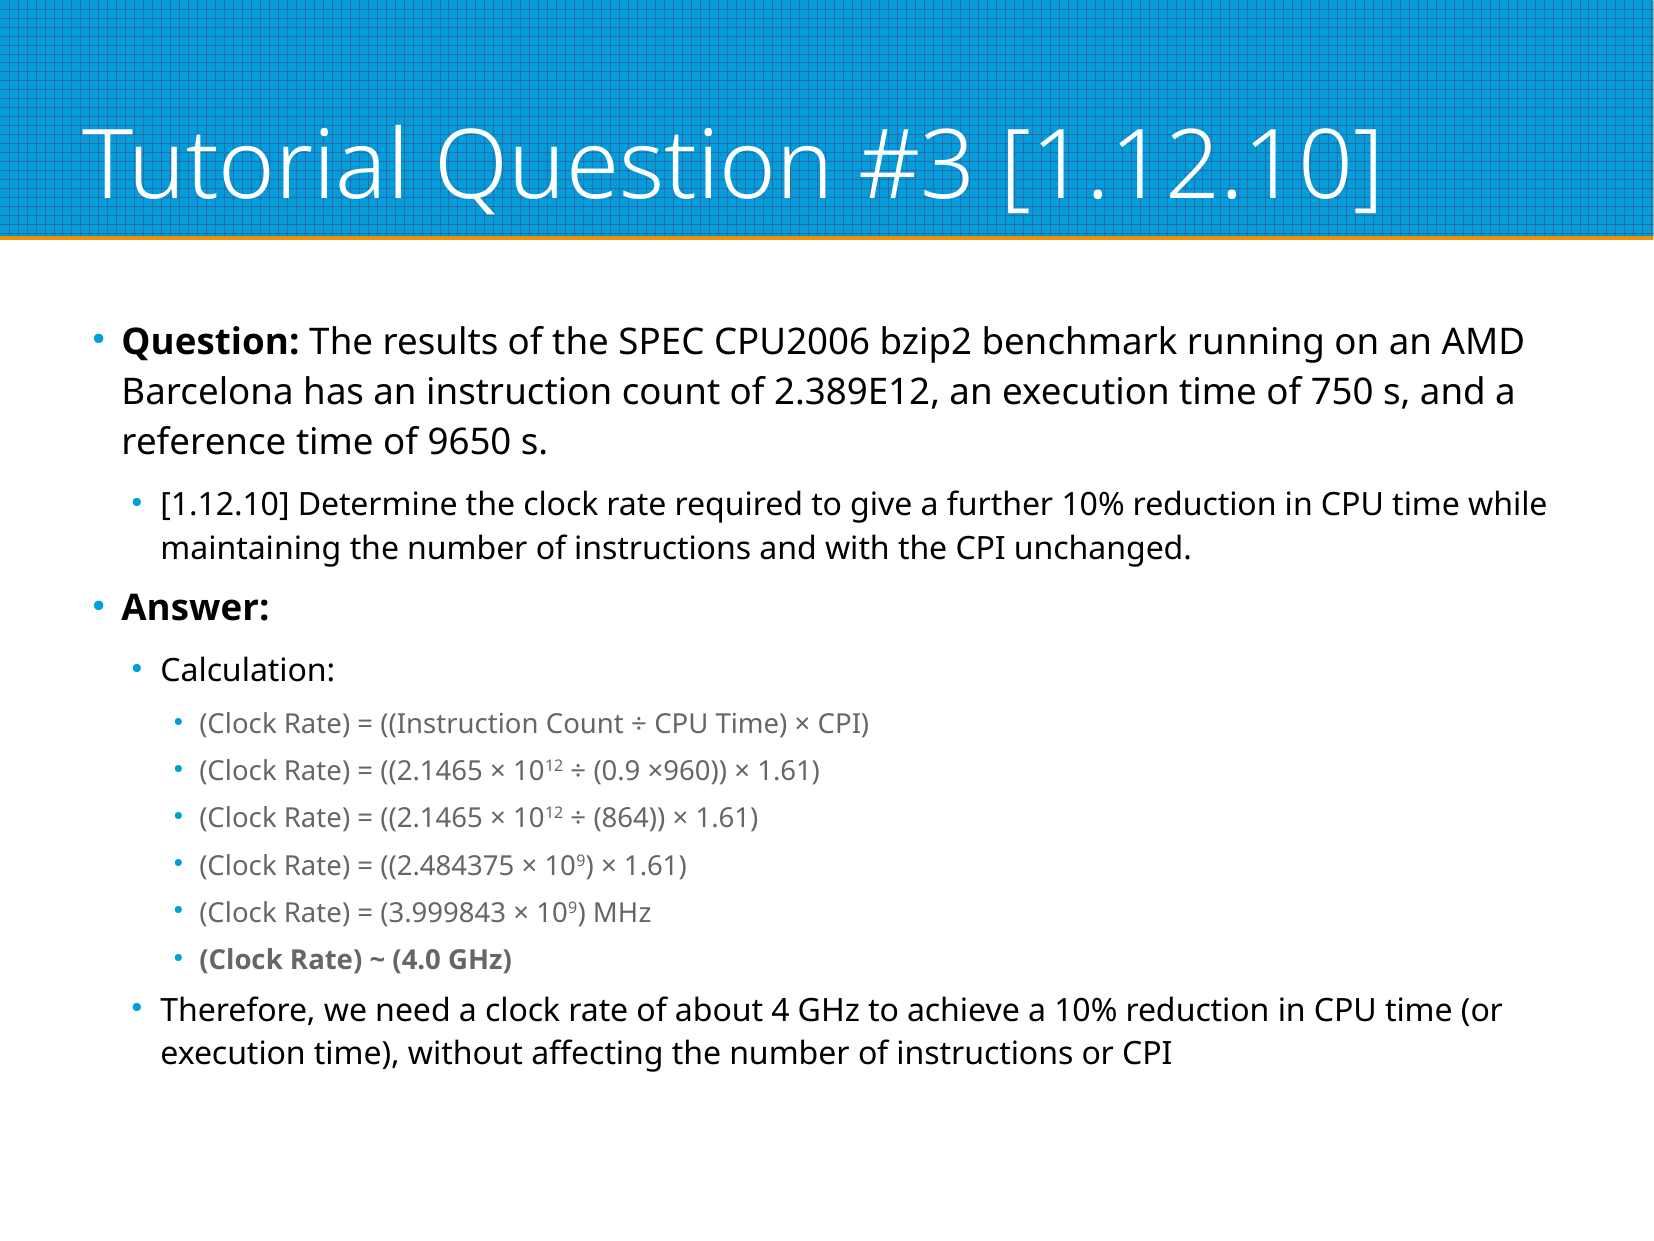

# Tutorial Question #3 [1.12.10]
Question: The results of the SPEC CPU2006 bzip2 benchmark running on an AMD Barcelona has an instruction count of 2.389E12, an execution time of 750 s, and a reference time of 9650 s.
[1.12.10] Determine the clock rate required to give a further 10% reduction in CPU time while maintaining the number of instructions and with the CPI unchanged.
Answer:
Calculation:
(Clock Rate) = ((Instruction Count ÷ CPU Time) × CPI)
(Clock Rate) = ((2.1465 × 1012 ÷ (0.9 ×960)) × 1.61)
(Clock Rate) = ((2.1465 × 1012 ÷ (864)) × 1.61)
(Clock Rate) = ((2.484375 × 109) × 1.61)
(Clock Rate) = (3.999843 × 109) MHz
(Clock Rate) ~ (4.0 GHz)
Therefore, we need a clock rate of about 4 GHz to achieve a 10% reduction in CPU time (or execution time), without affecting the number of instructions or CPI